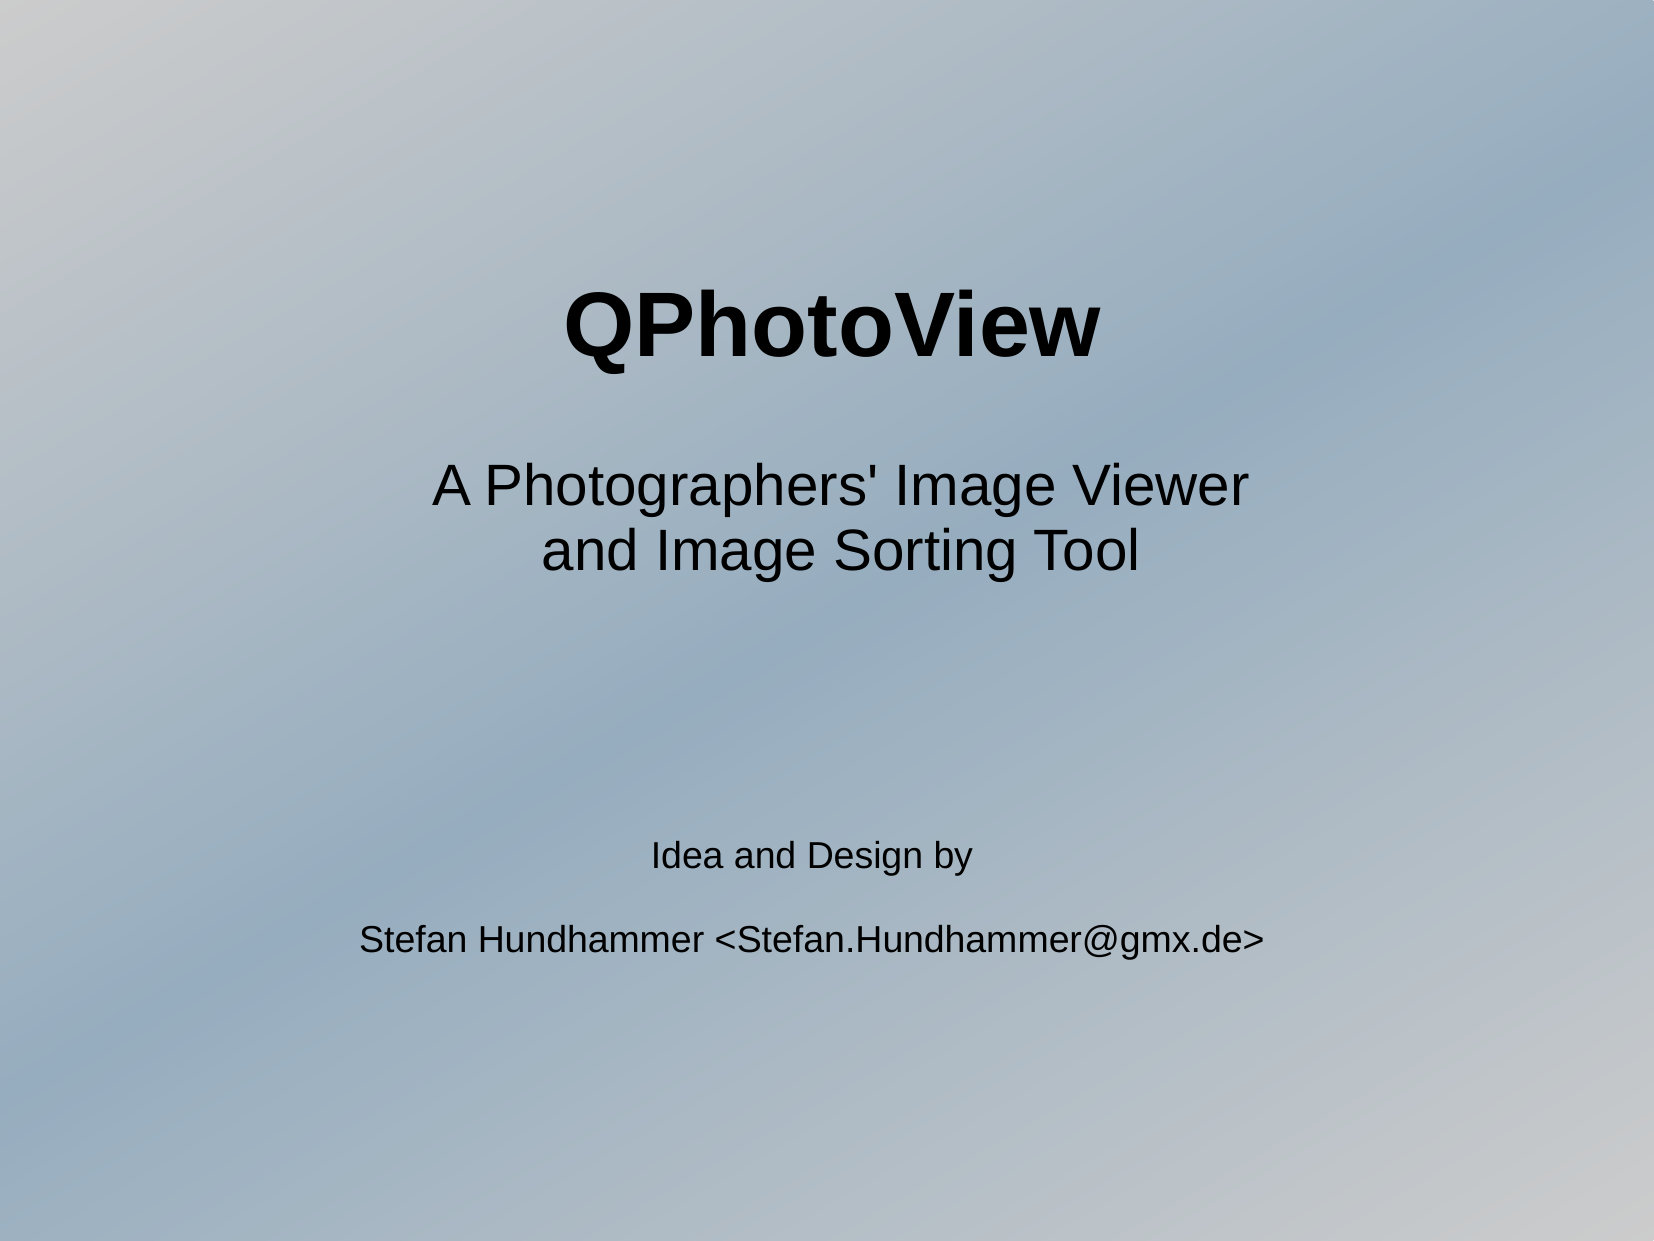

# QPhotoView
A Photographers' Image Viewer
and Image Sorting Tool
Idea and Design by
Stefan Hundhammer <Stefan.Hundhammer@gmx.de>